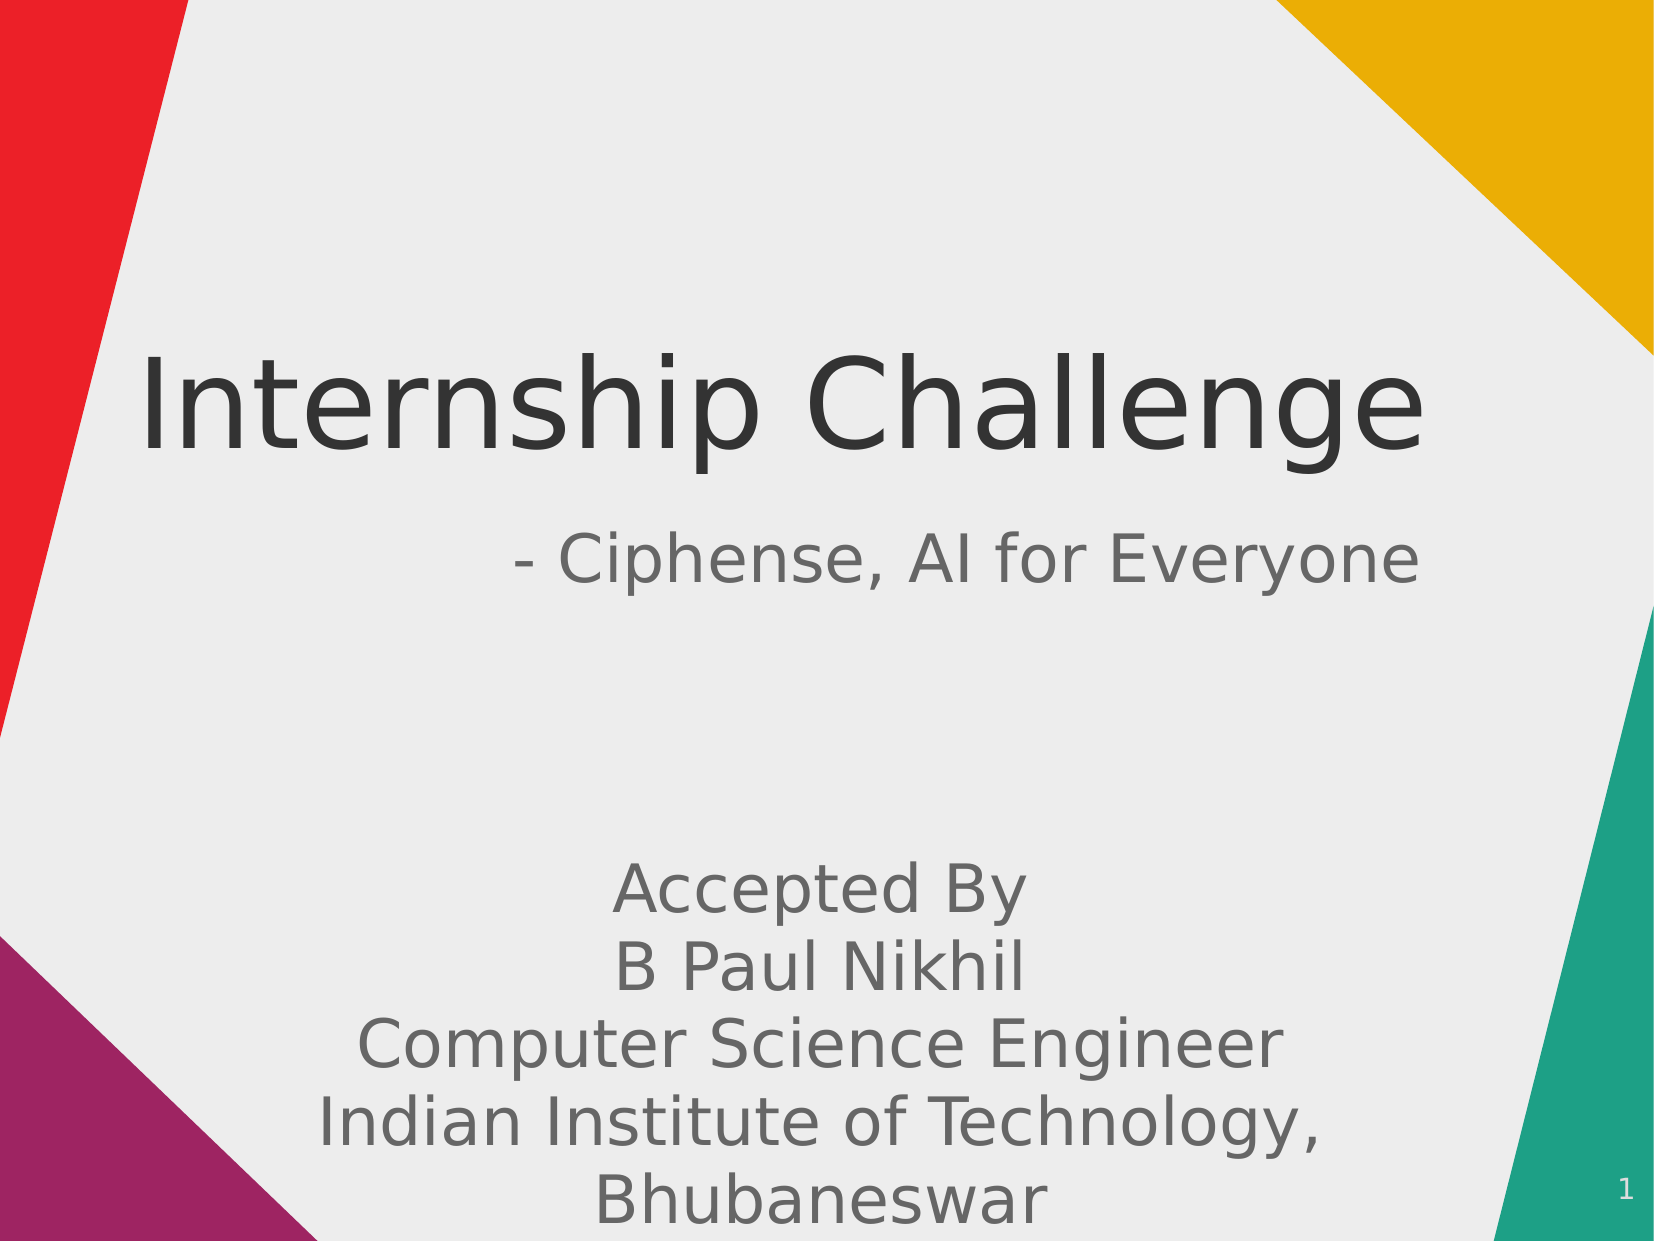

# Internship Challenge
- Ciphense, AI for Everyone
Accepted By
B Paul Nikhil
Computer Science Engineer
Indian Institute of Technology, Bhubaneswar
1